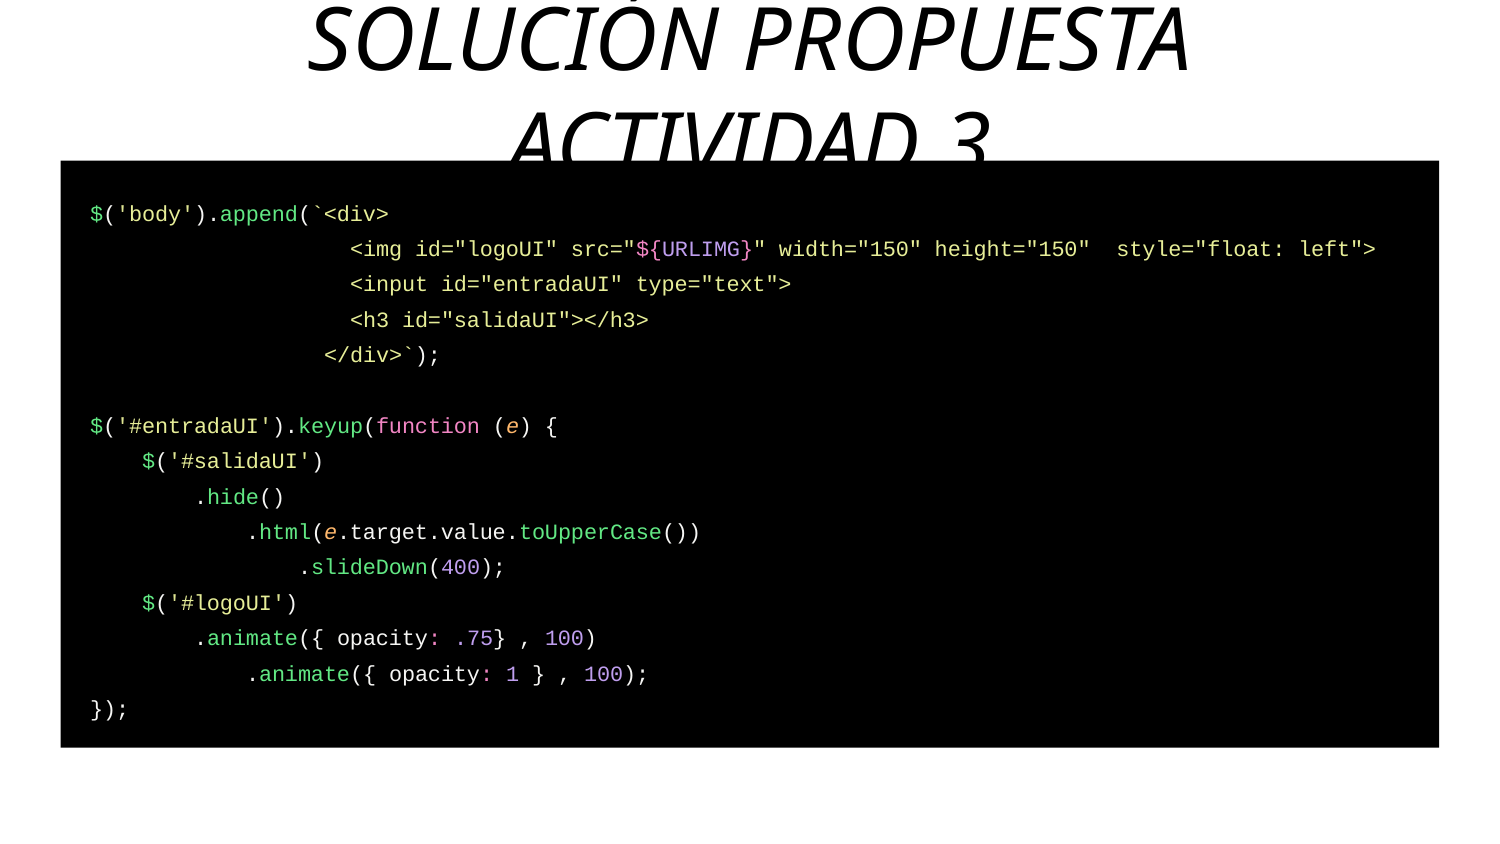

SOLUCIÓN PROPUESTA ACTIVIDAD 3
$('body').append(`<div>
 <img id="logoUI" src="${URLIMG}" width="150" height="150" style="float: left">
 <input id="entradaUI" type="text">
 <h3 id="salidaUI"></h3>
 </div>`);
$('#entradaUI').keyup(function (e) {
 $('#salidaUI')
 .hide()
 .html(e.target.value.toUpperCase())
 .slideDown(400);
 $('#logoUI')
 .animate({ opacity: .75} , 100)
 .animate({ opacity: 1 } , 100);
});